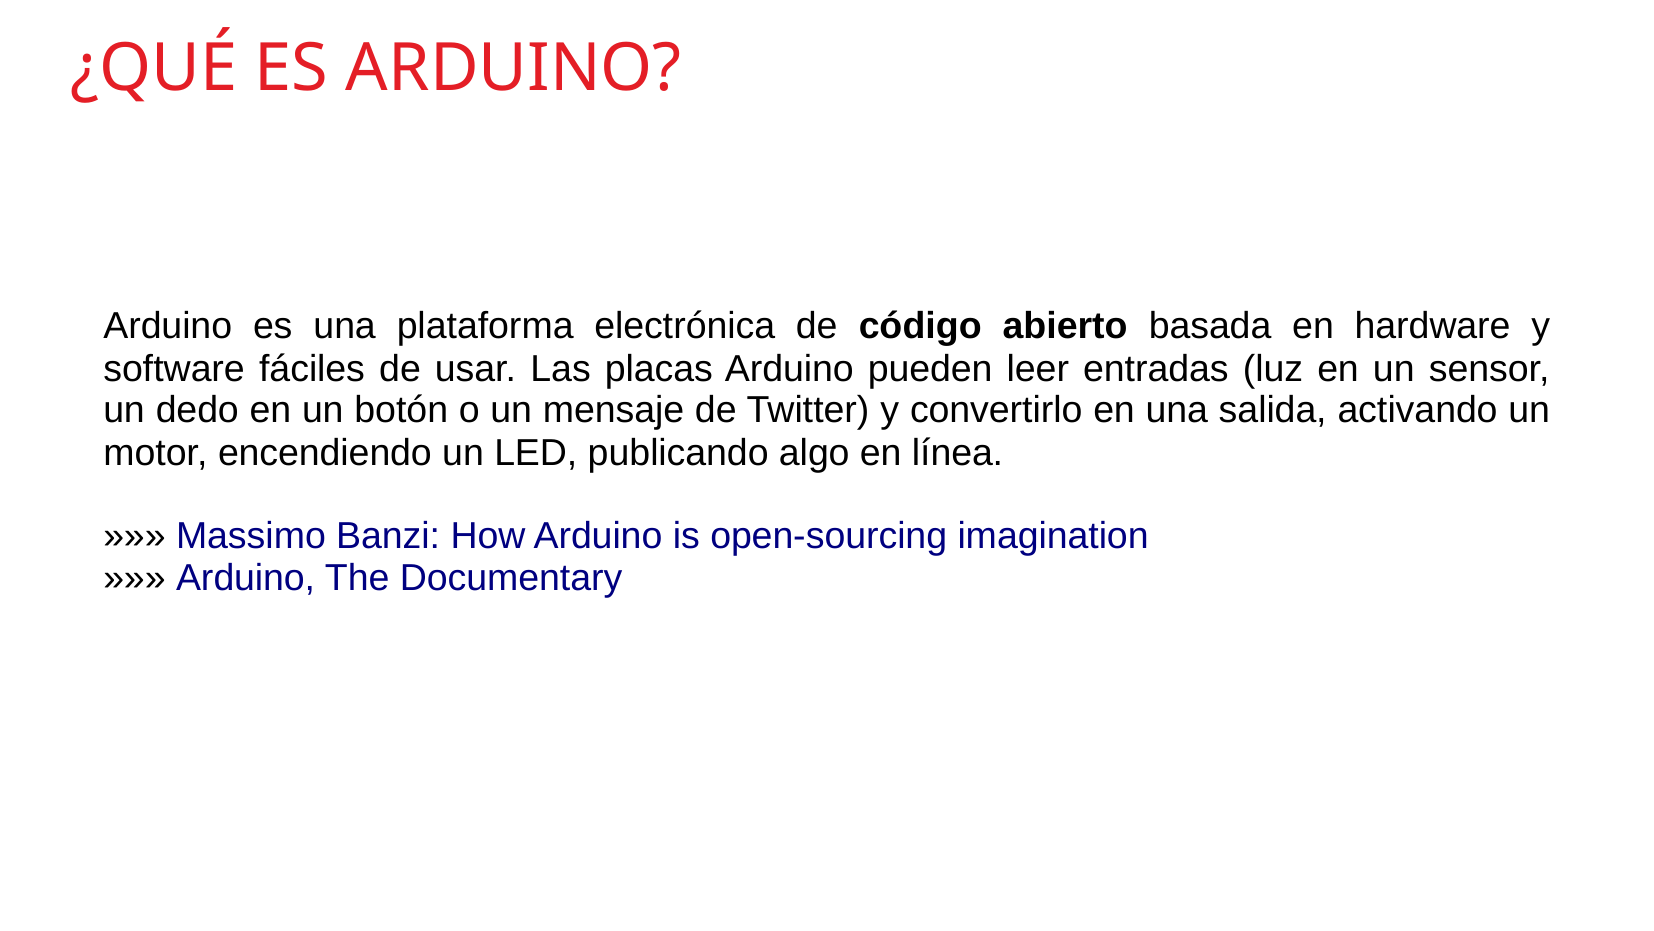

# ¿QUÉ ES ARDUINO?
Arduino es una plataforma electrónica de código abierto basada en hardware y software fáciles de usar. Las placas Arduino pueden leer entradas (luz en un sensor, un dedo en un botón o un mensaje de Twitter) y convertirlo en una salida, activando un motor, encendiendo un LED, publicando algo en línea.
»»» Massimo Banzi: How Arduino is open-sourcing imagination
»»» Arduino, The Documentary